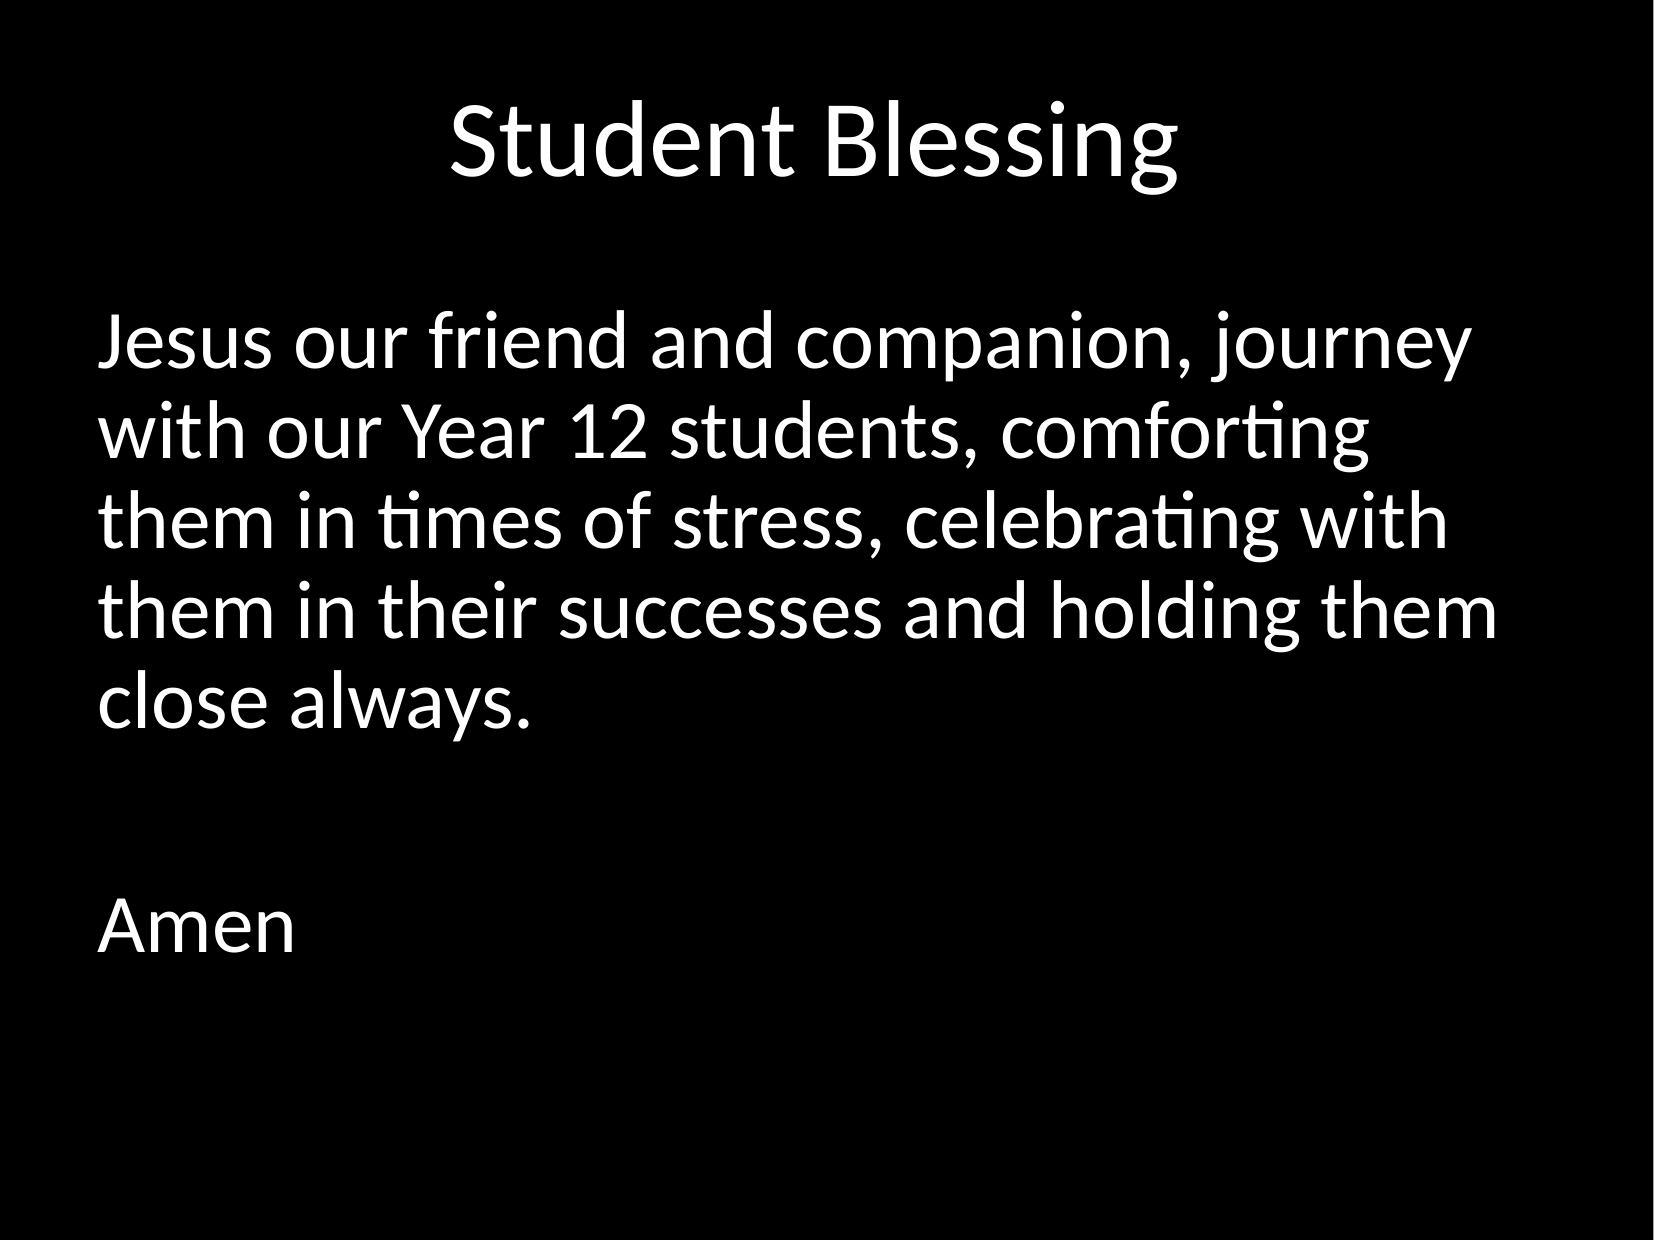

# Student Blessing
Jesus our friend and companion, journey with our Year 12 students, comforting them in times of stress, celebrating with them in their successes and holding them close always.
Amen